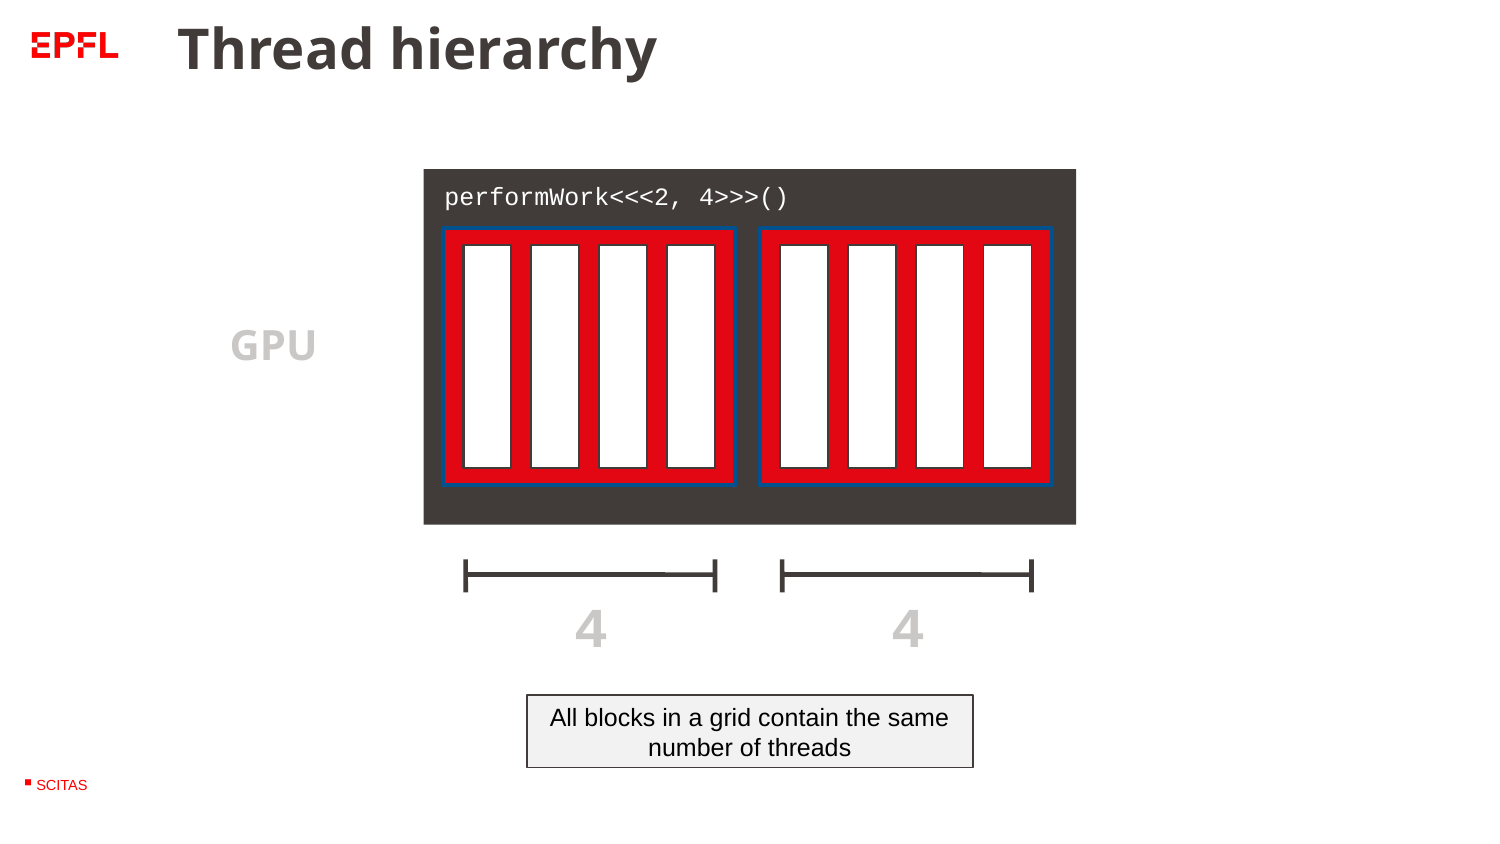

# Thread hierarchy
performWork<<<2, 4>>>()
GPU
4
4
All blocks in a grid contain the same number of threads